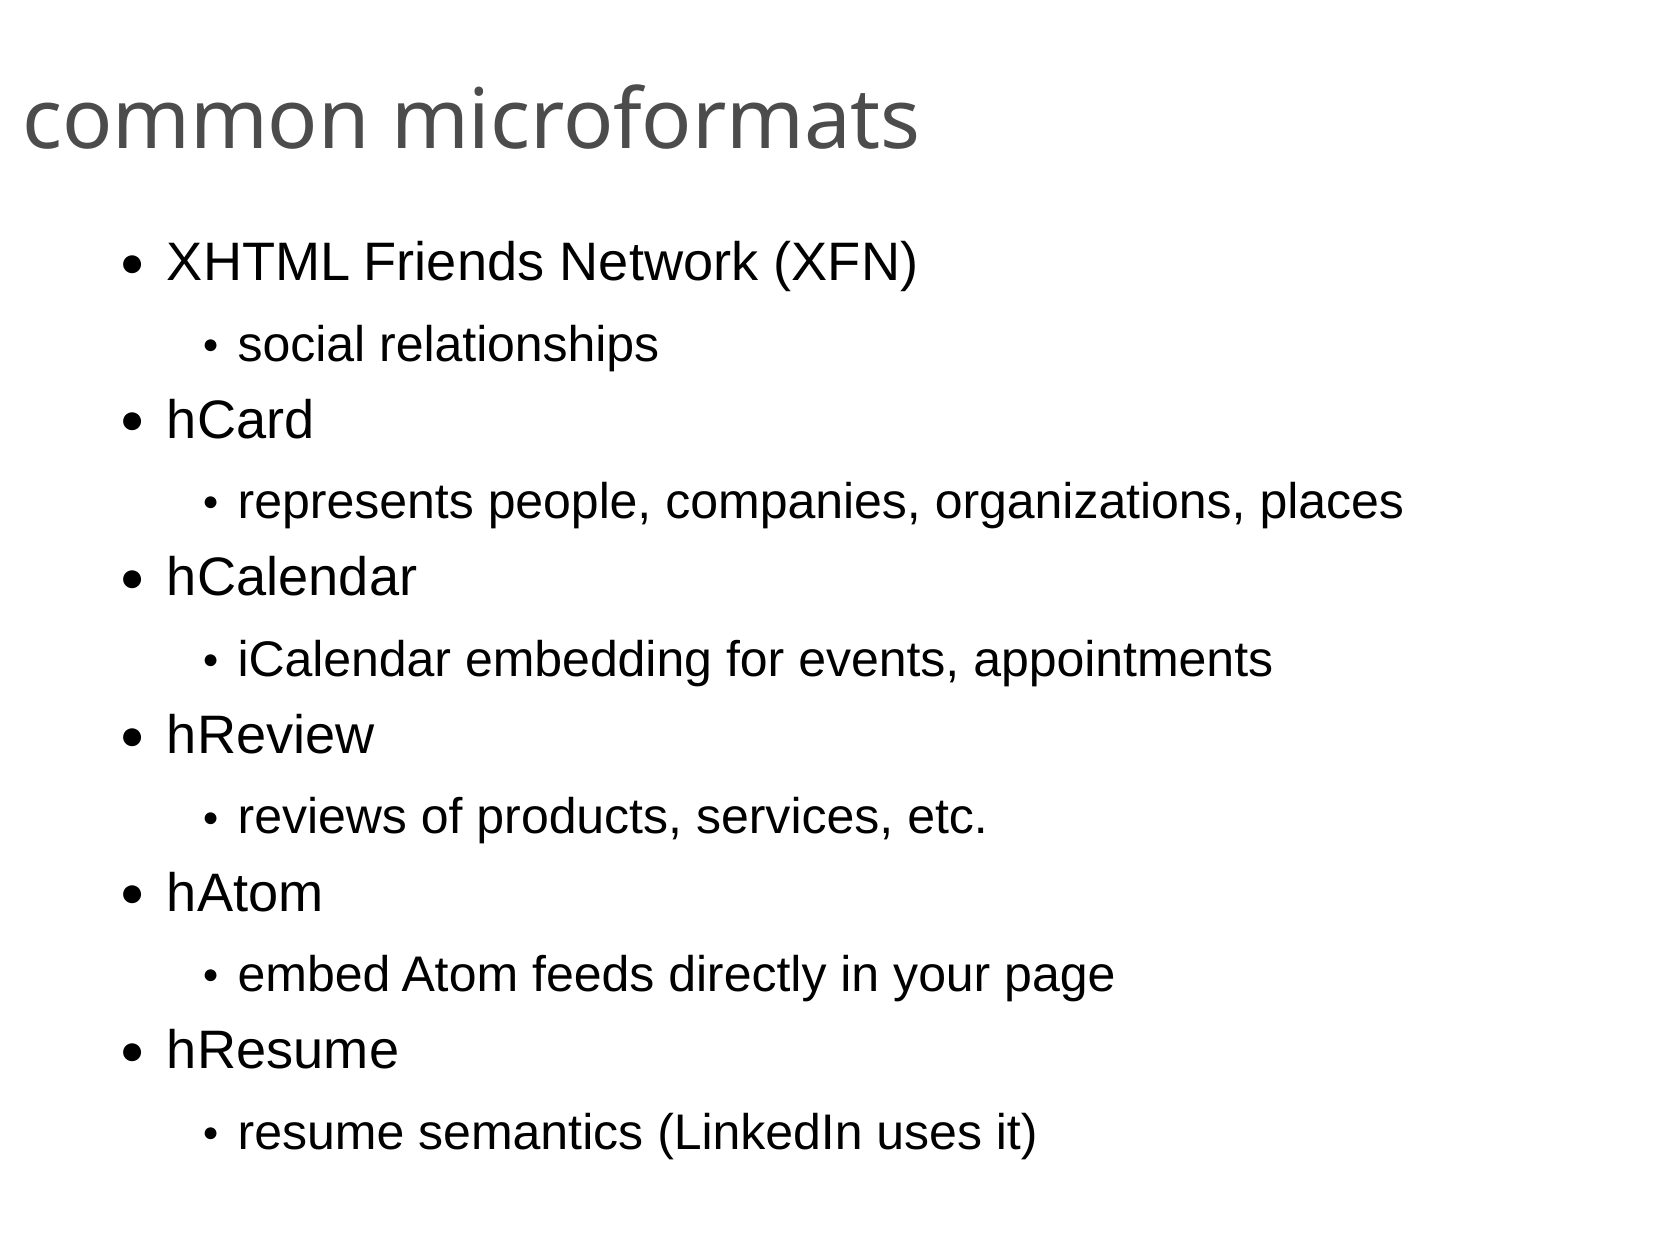

# common microformats
XHTML Friends Network (XFN)
social relationships
hCard
represents people, companies, organizations, places
hCalendar
iCalendar embedding for events, appointments
hReview
reviews of products, services, etc.
hAtom
embed Atom feeds directly in your page
hResume
resume semantics (LinkedIn uses it)